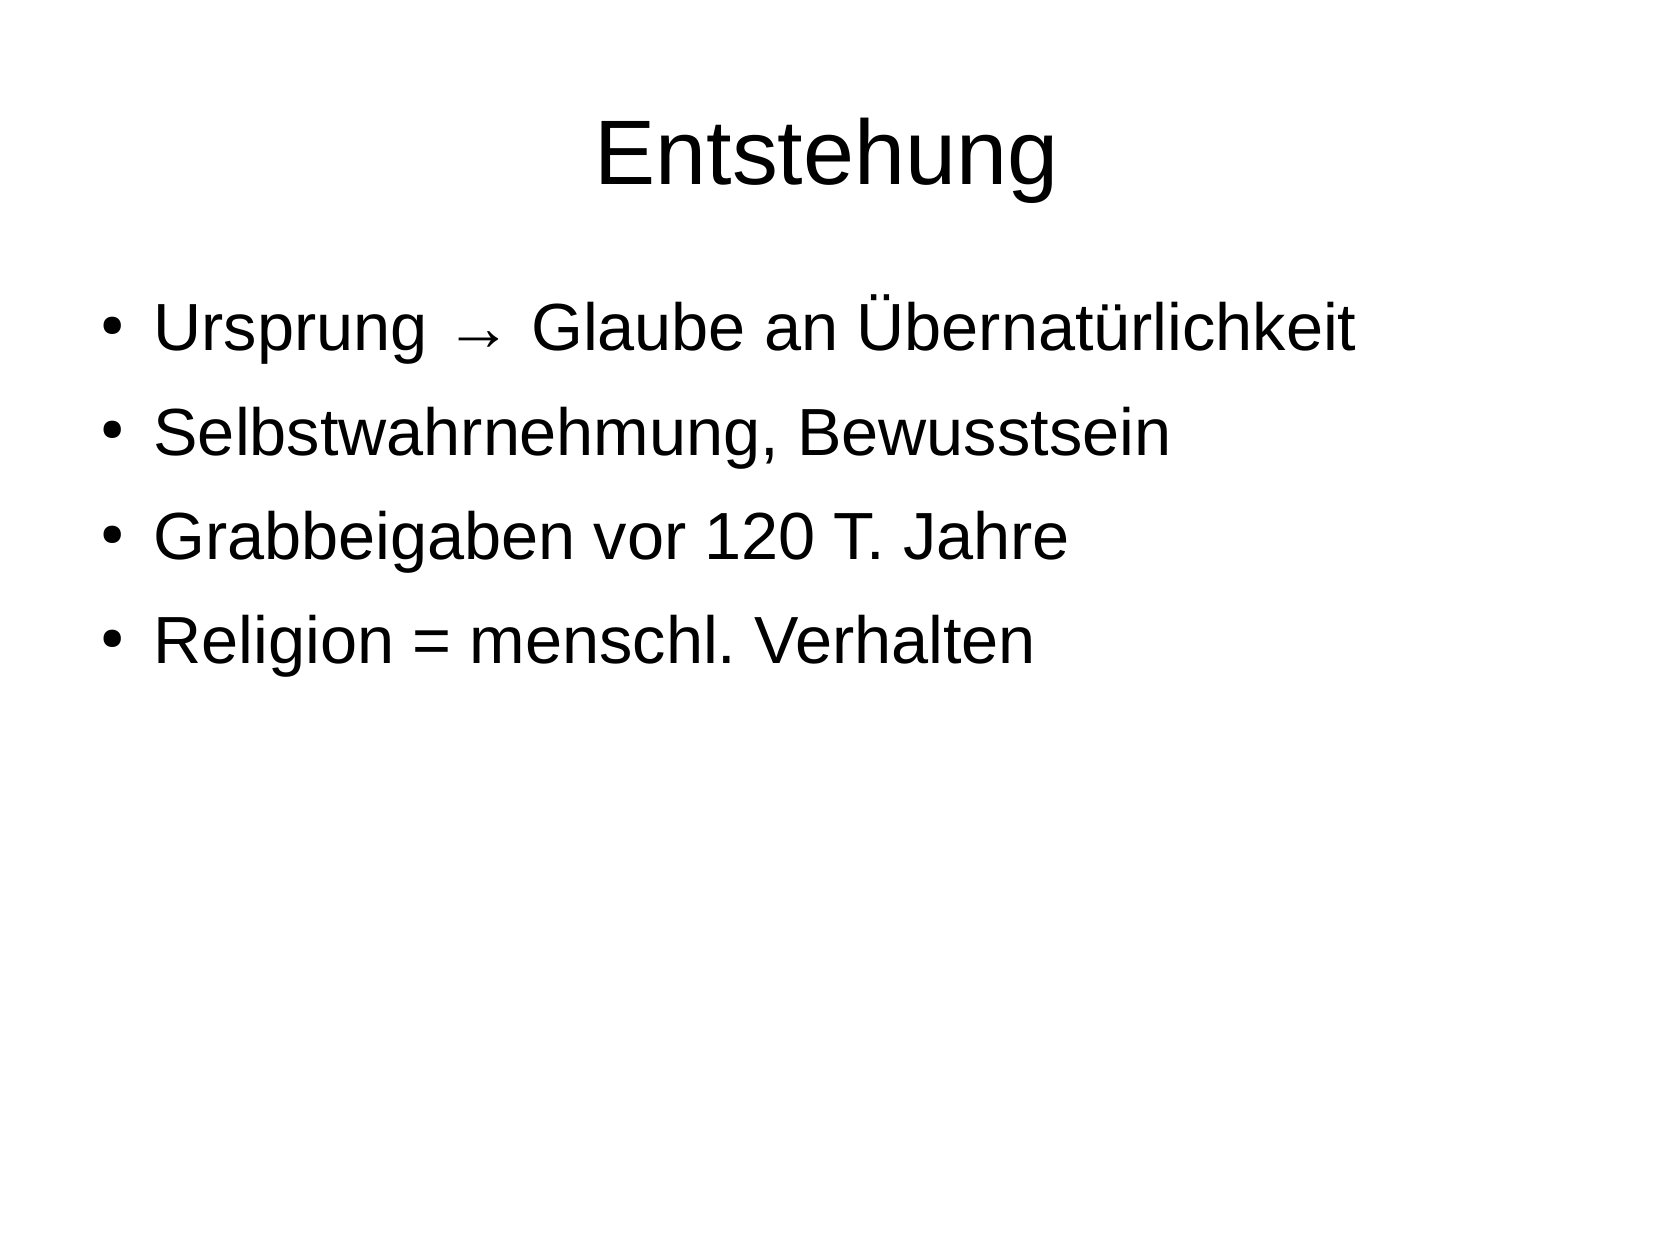

# Entstehung
Ursprung → Glaube an Übernatürlichkeit
Selbstwahrnehmung, Bewusstsein
Grabbeigaben vor 120 T. Jahre
Religion = menschl. Verhalten